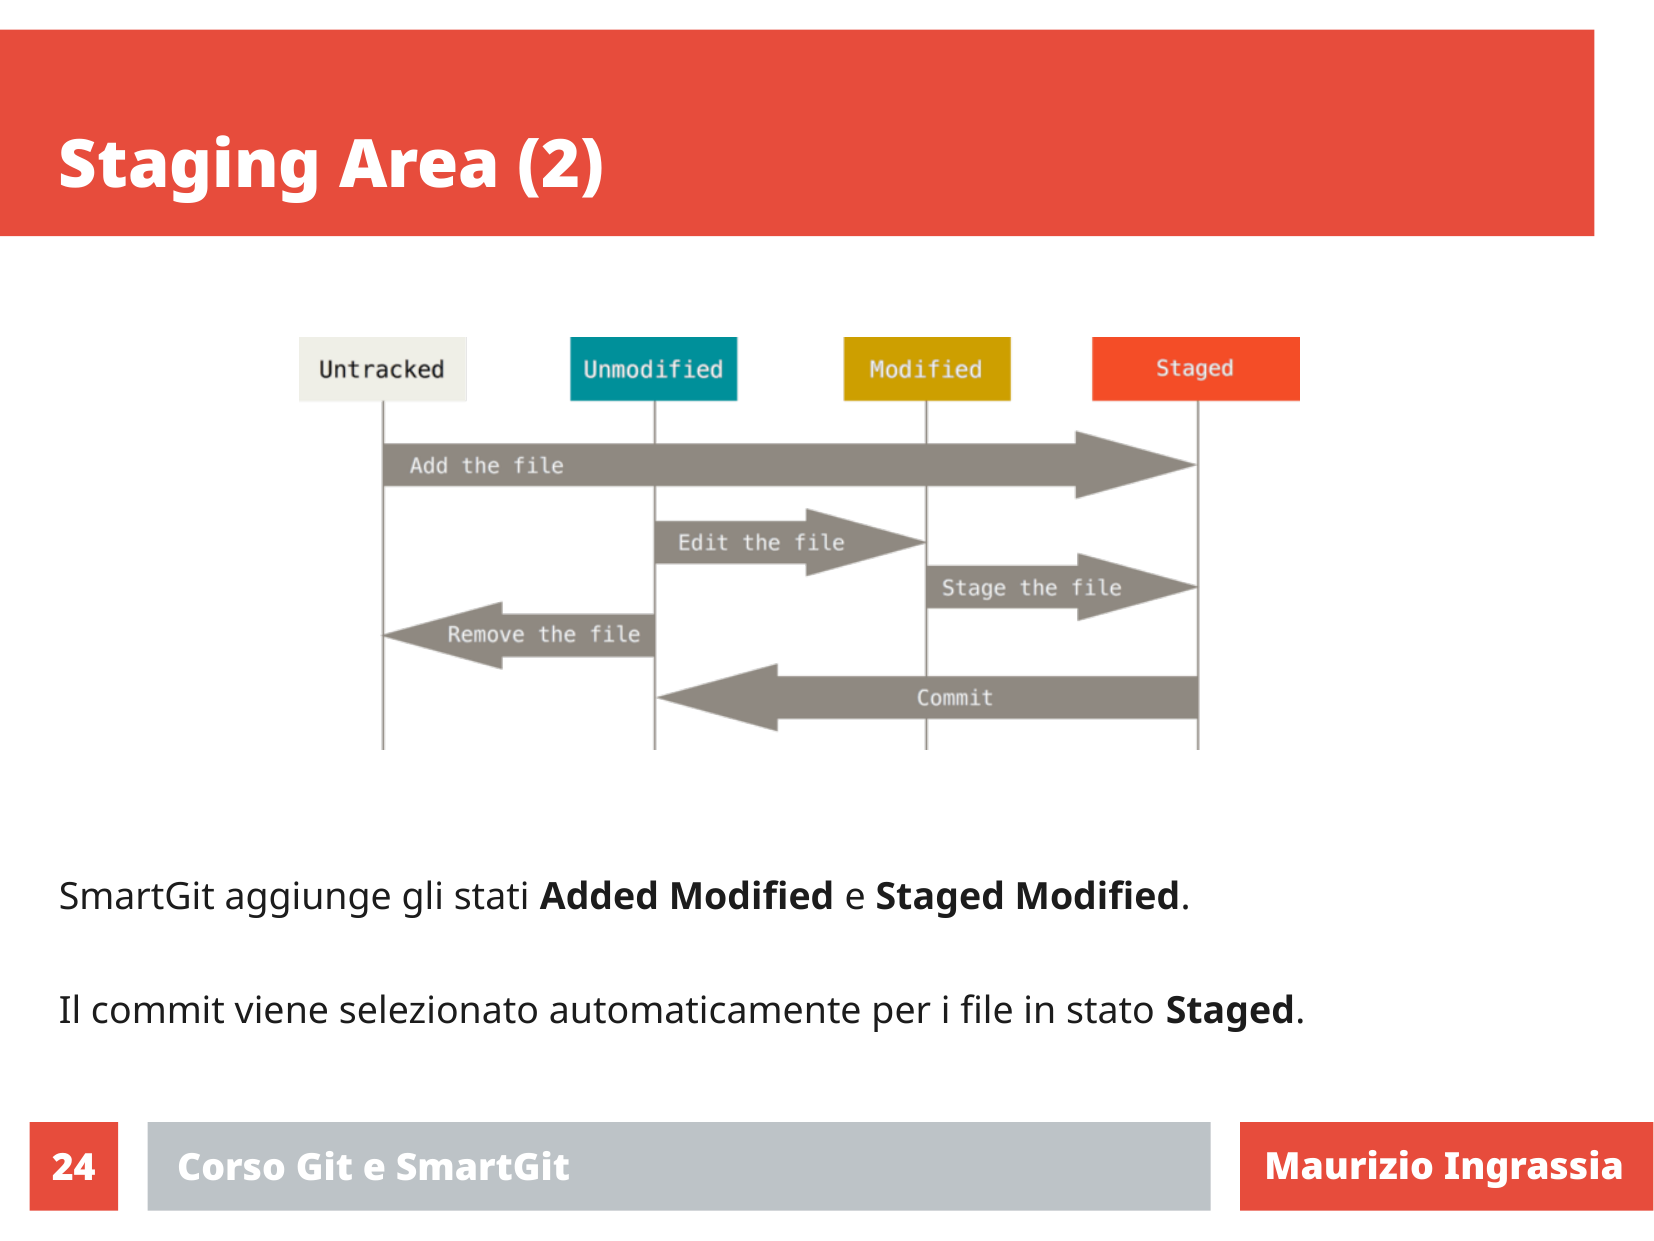

# Staging Area (2)
SmartGit aggiunge gli stati Added Modified e Staged Modified.
Il commit viene selezionato automaticamente per i file in stato Staged.
24
Corso Git e SmartGit
Maurizio Ingrassia